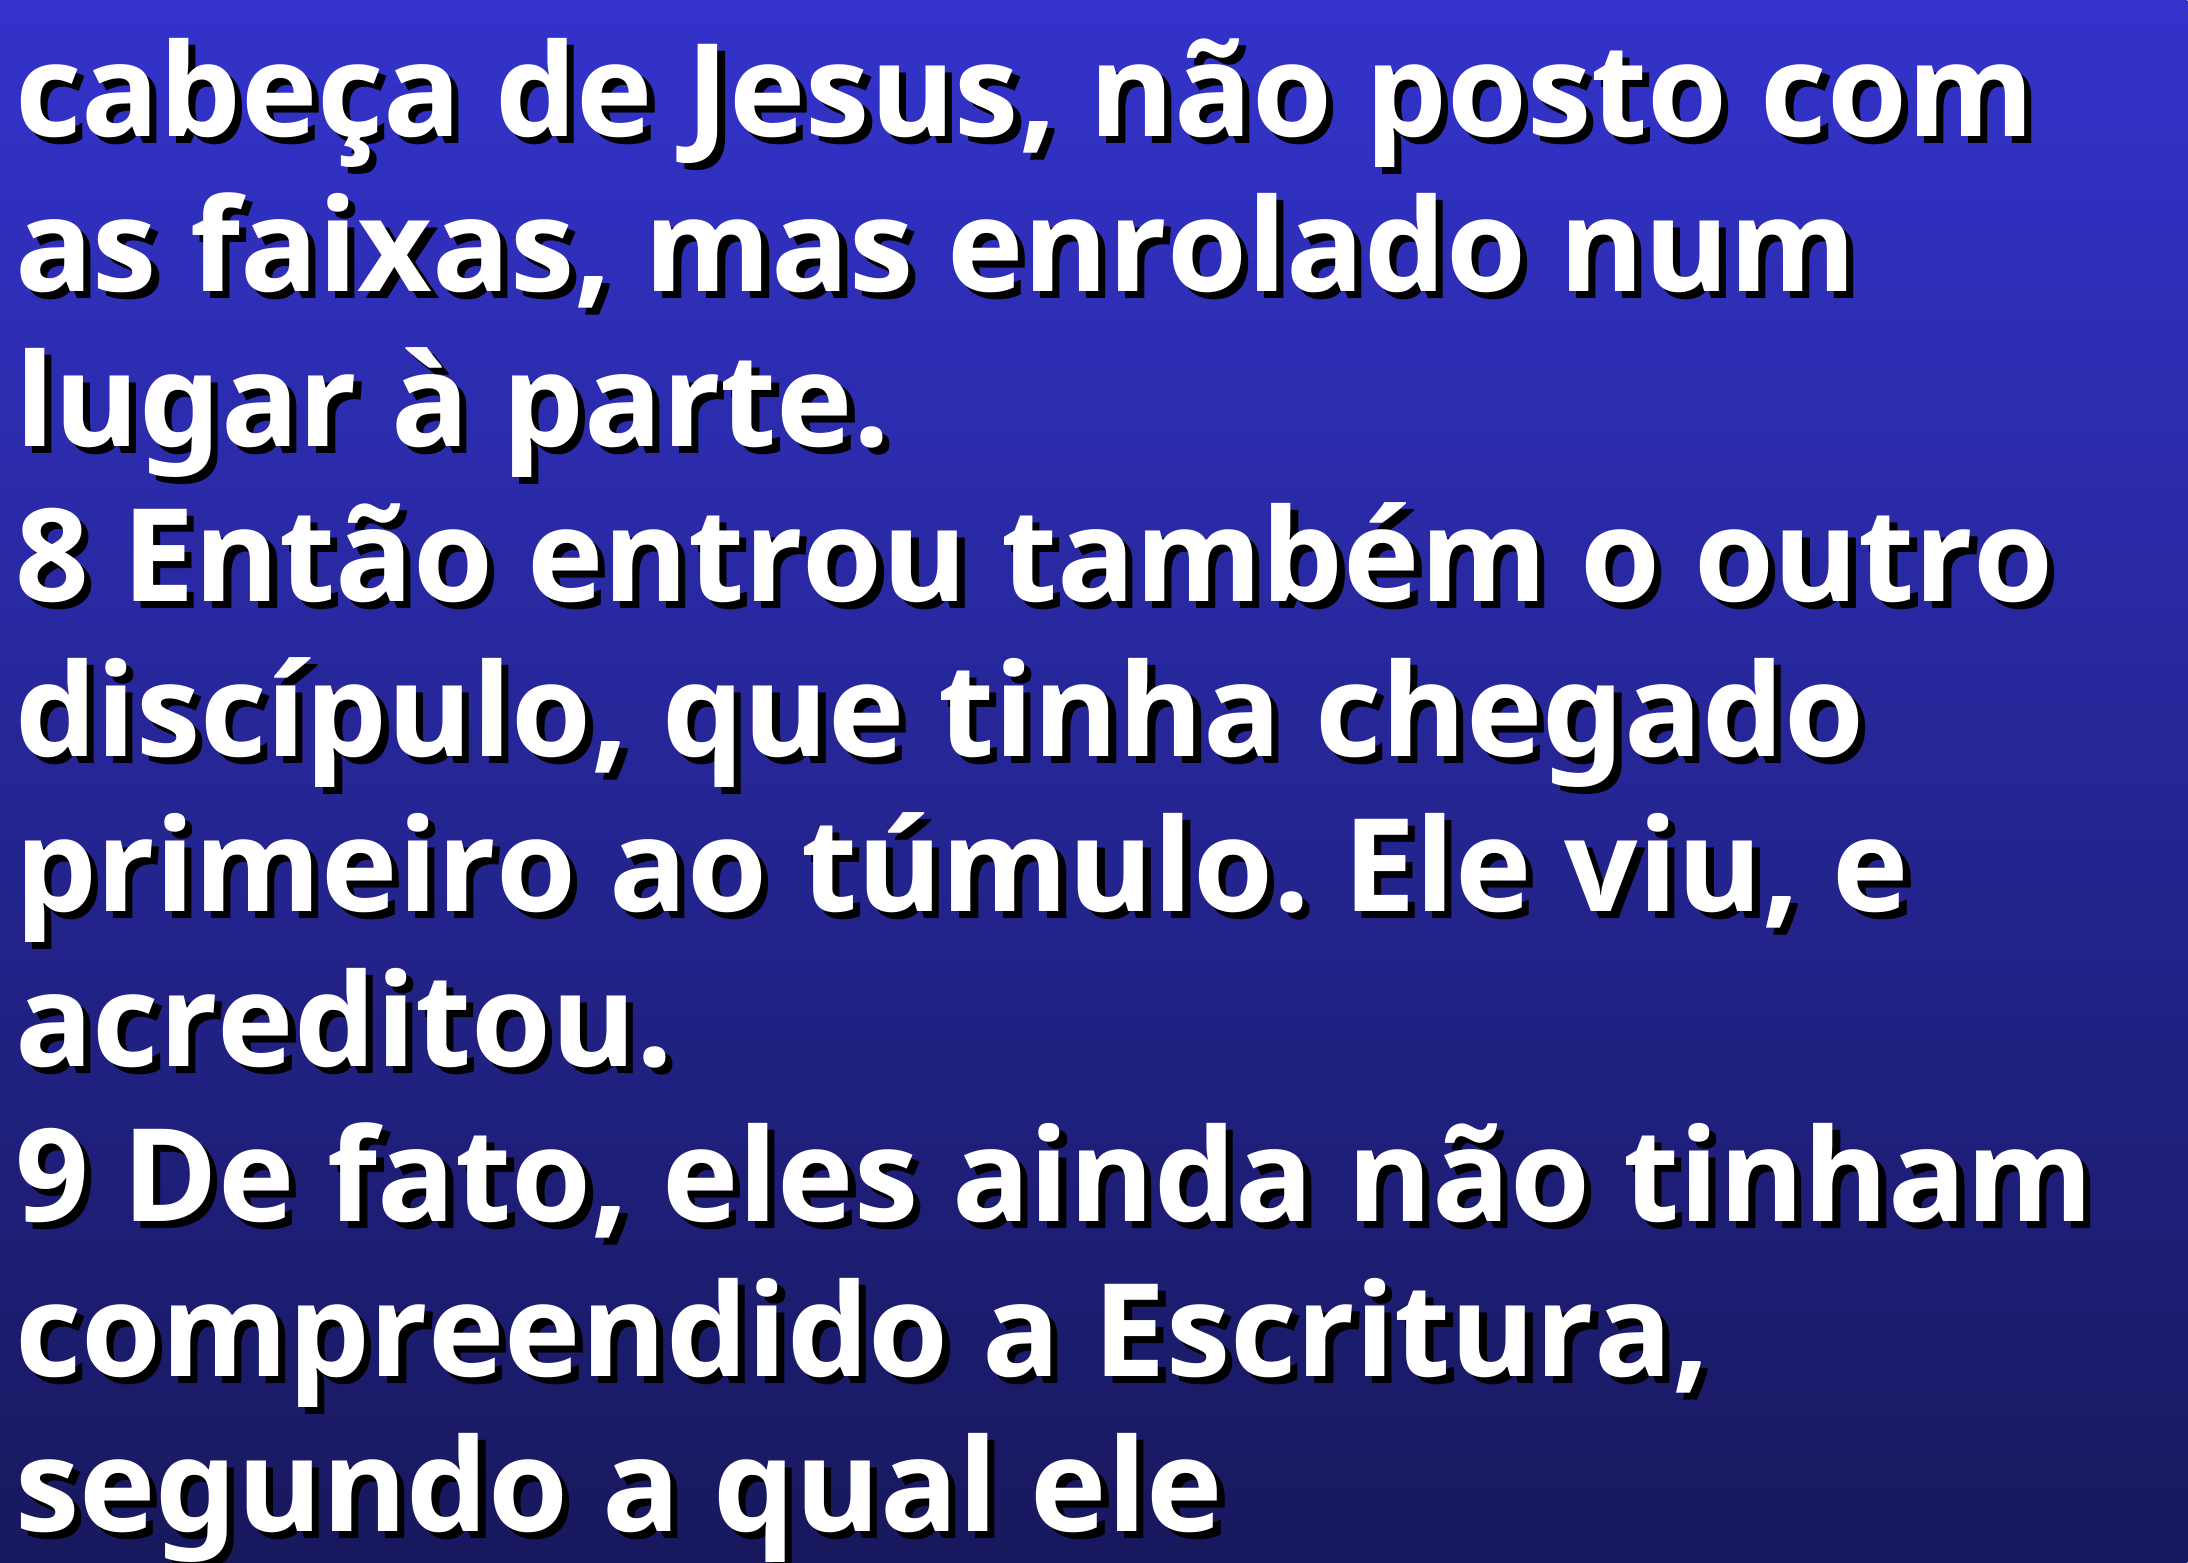

cabeça de Jesus, não posto com as faixas, mas enrolado num lugar à parte.
8 Então entrou também o outro discípulo, que tinha chegado primeiro ao túmulo. Ele viu, e acreditou.
9 De fato, eles ainda não tinham compreendido a Escritura, segundo a qual ele